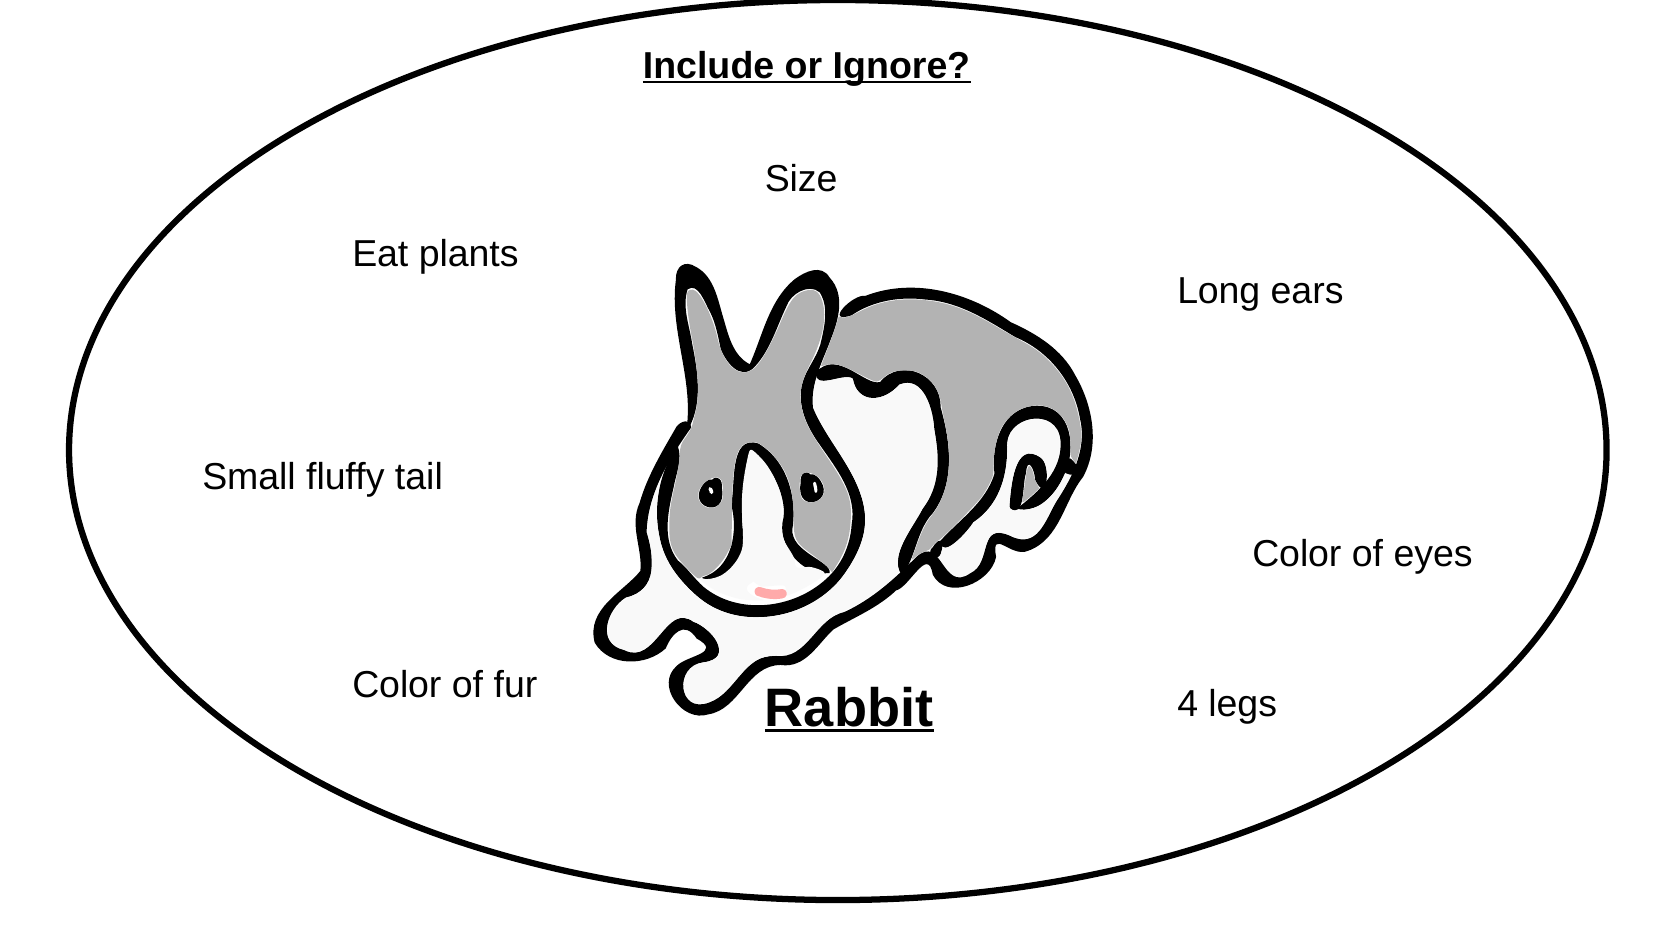

Include or Ignore?
Size
Eat plants
Long ears
Small fluffy tail
Color of eyes
Color of fur
Rabbit
4 legs